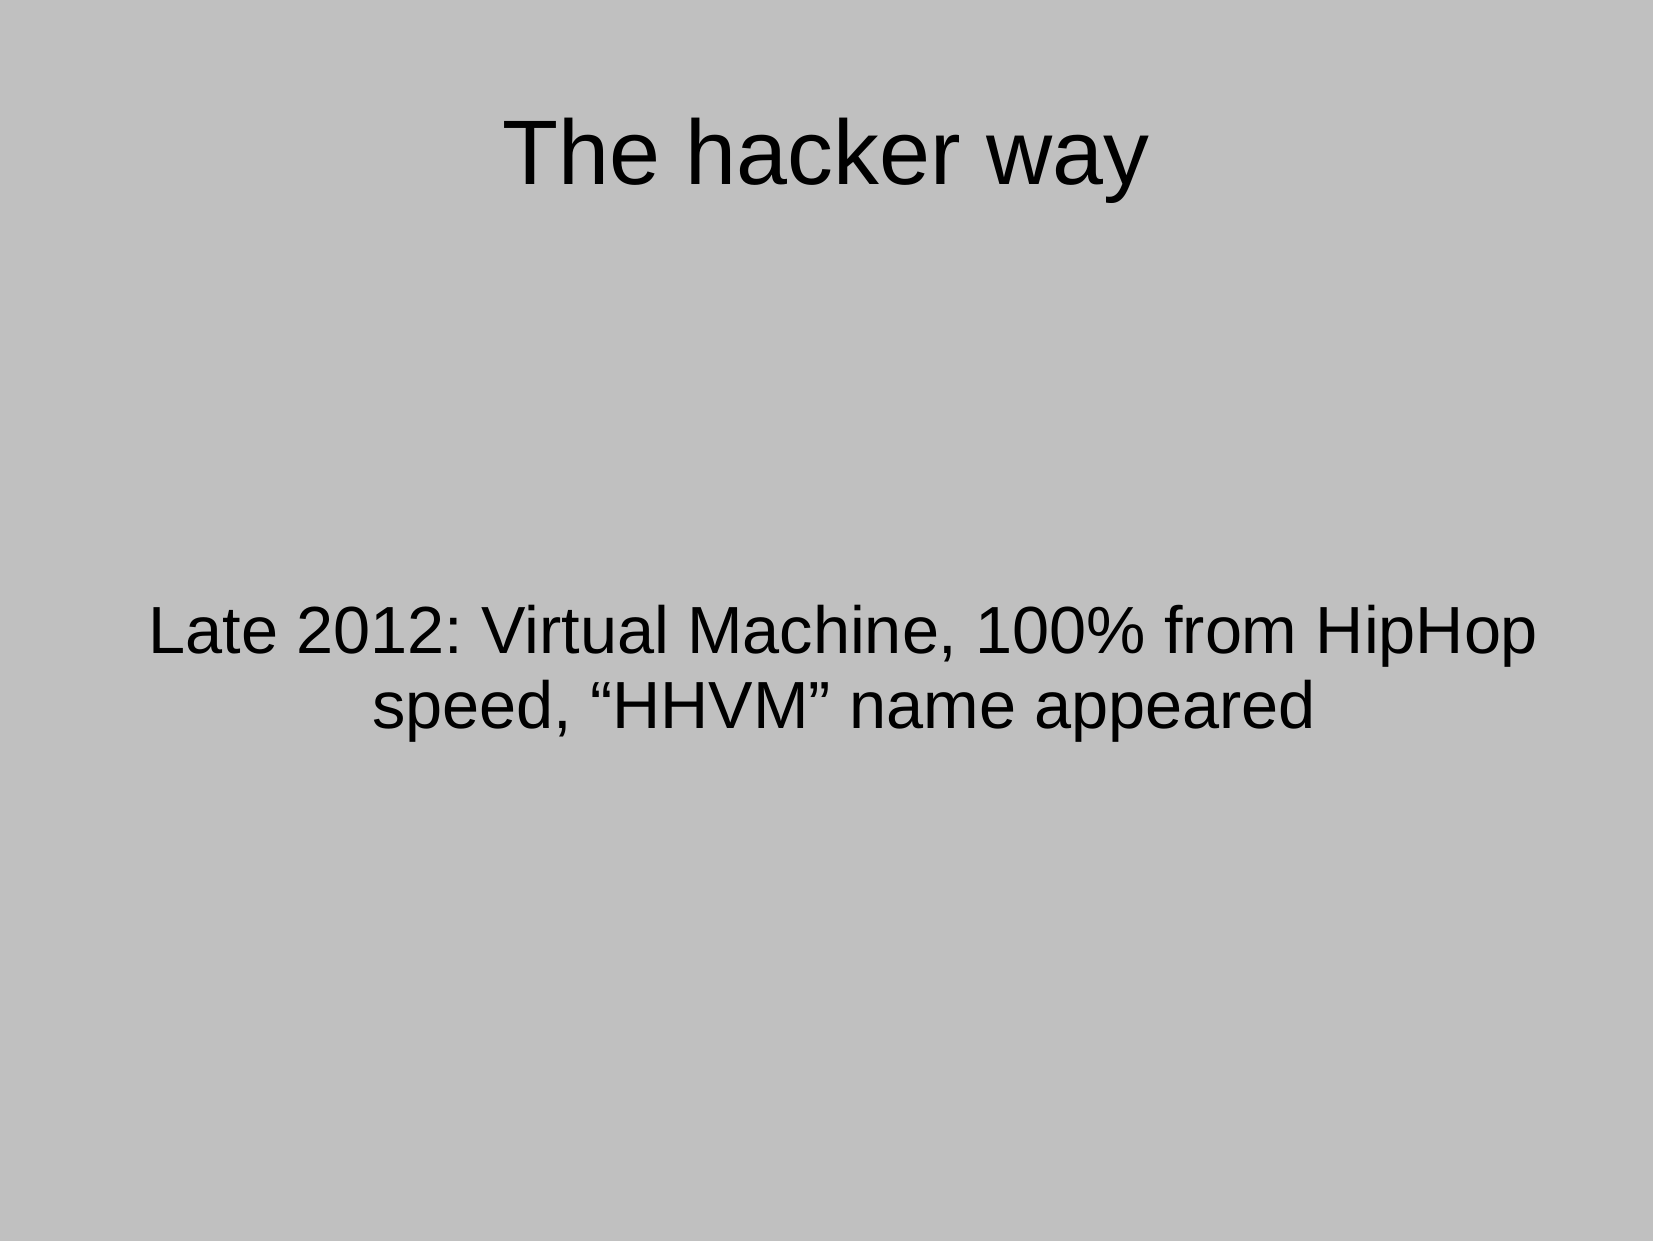

# The hacker way
Late 2012: Virtual Machine, 100% from HipHop speed, “HHVM” name appeared